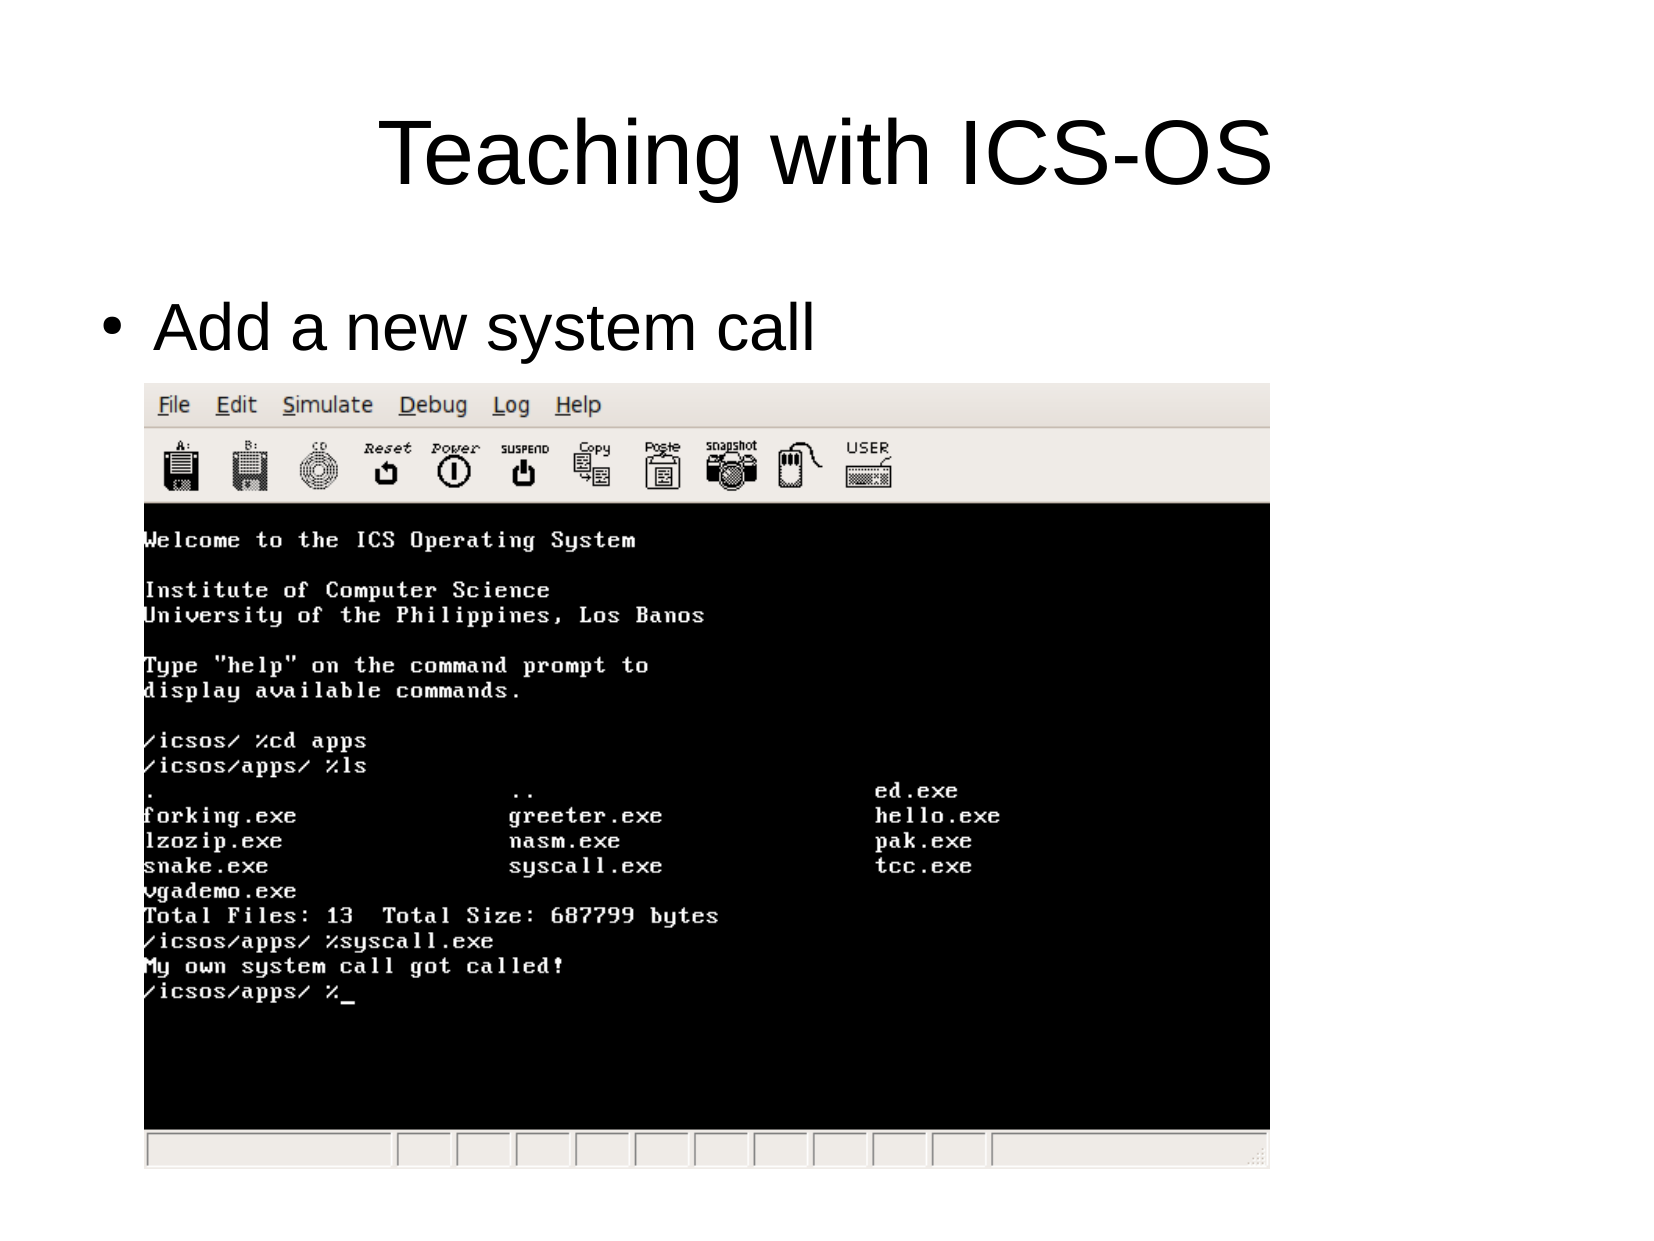

# Teaching with ICS-OS
Add a new system call